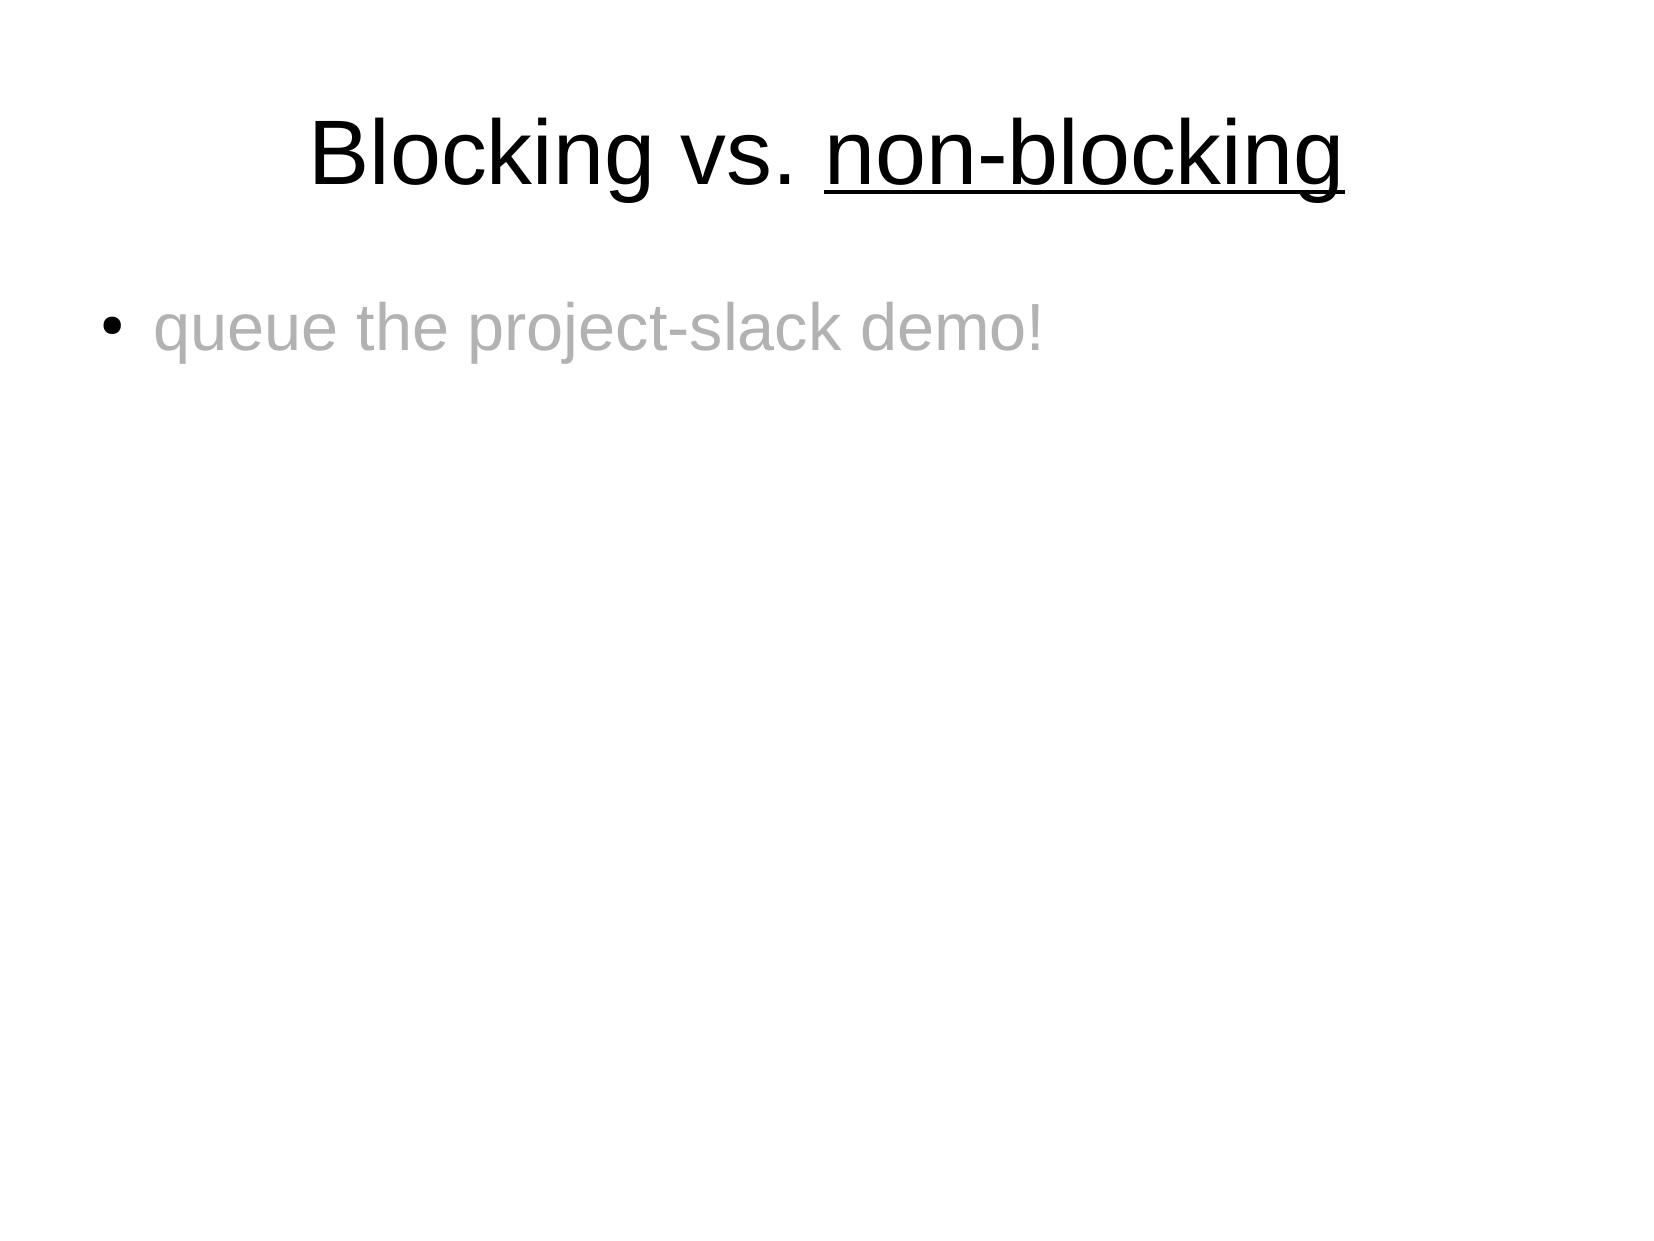

# Blocking vs. non-blocking
queue the project-slack demo!